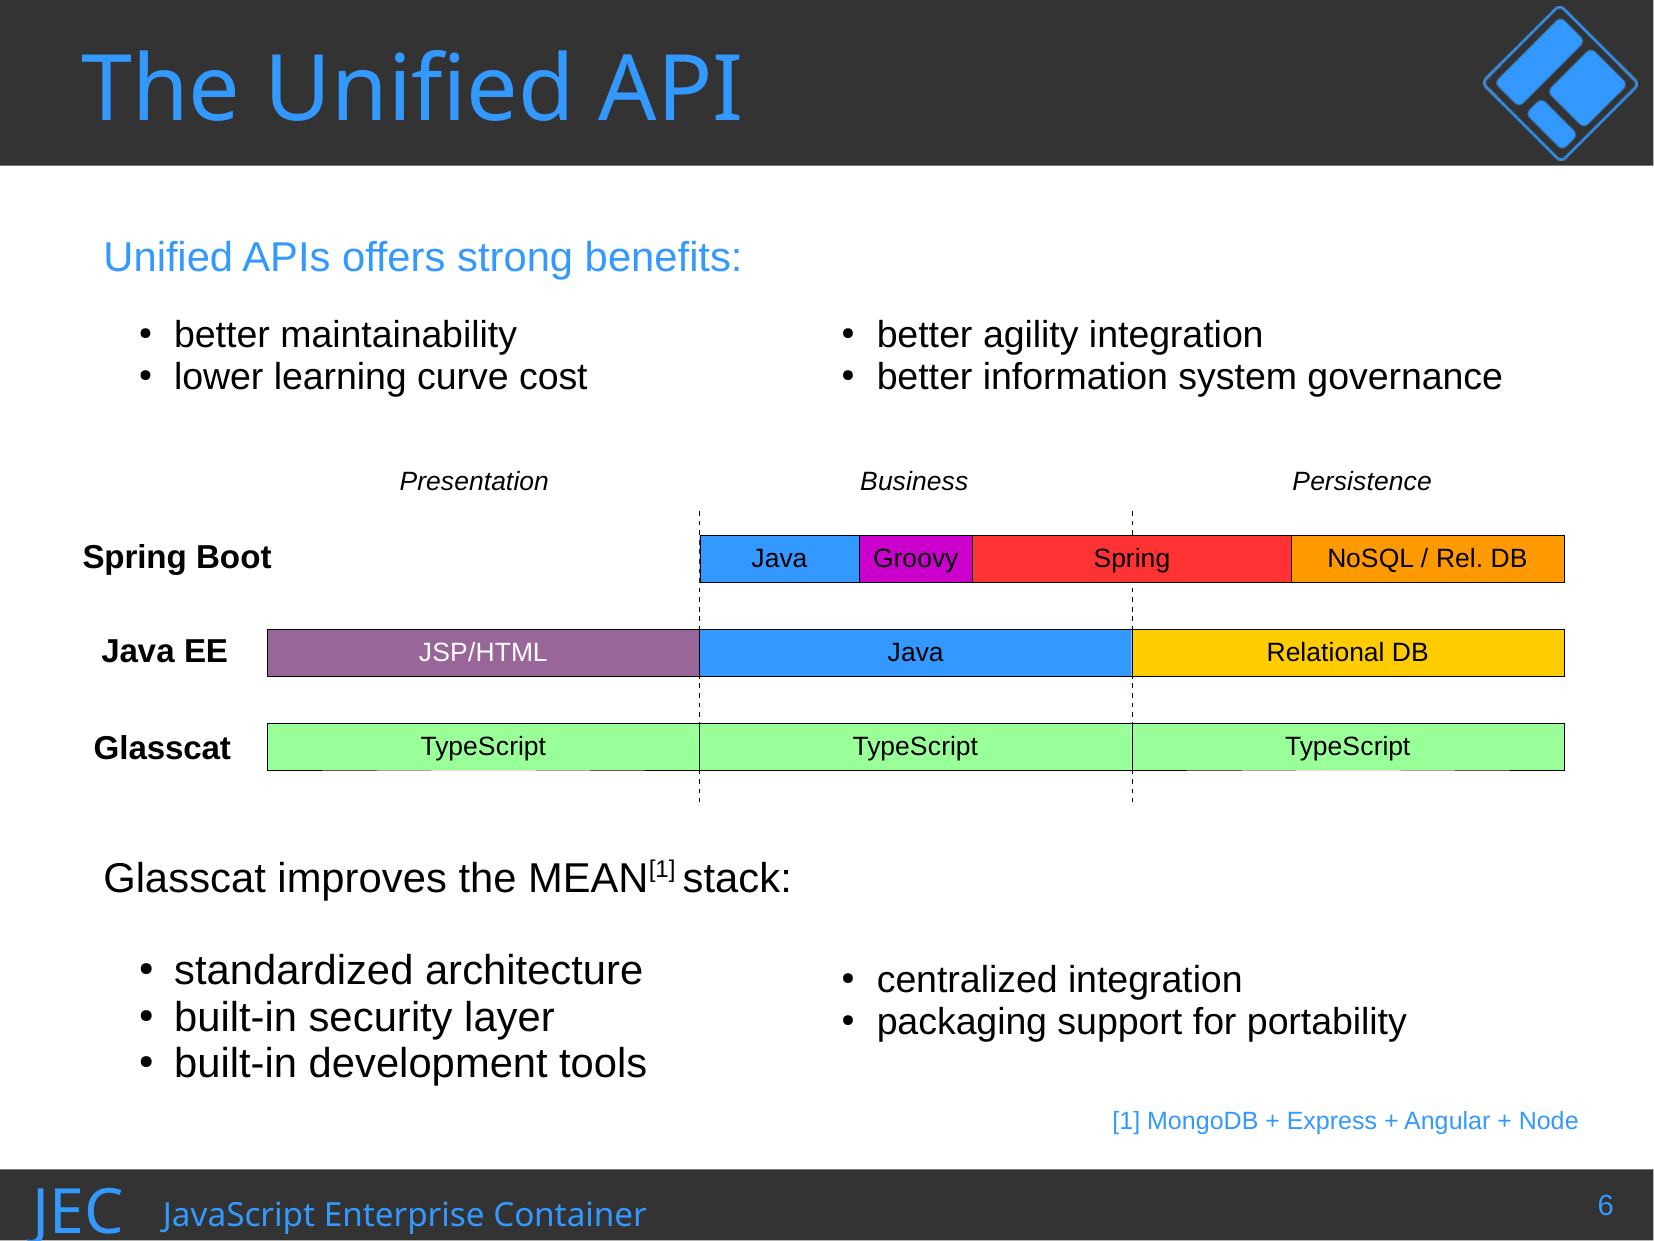

# The Unified API
Unified APIs offers strong benefits:
better maintainability
lower learning curve cost
better agility integration
better information system governance
Glasscat improves the MEAN[1] stack:
standardized architecture
built-in security layer
built-in development tools
centralized integration
packaging support for portability
[1] MongoDB + Express + Angular + Node
JEC
6
JavaScript Enterprise Container